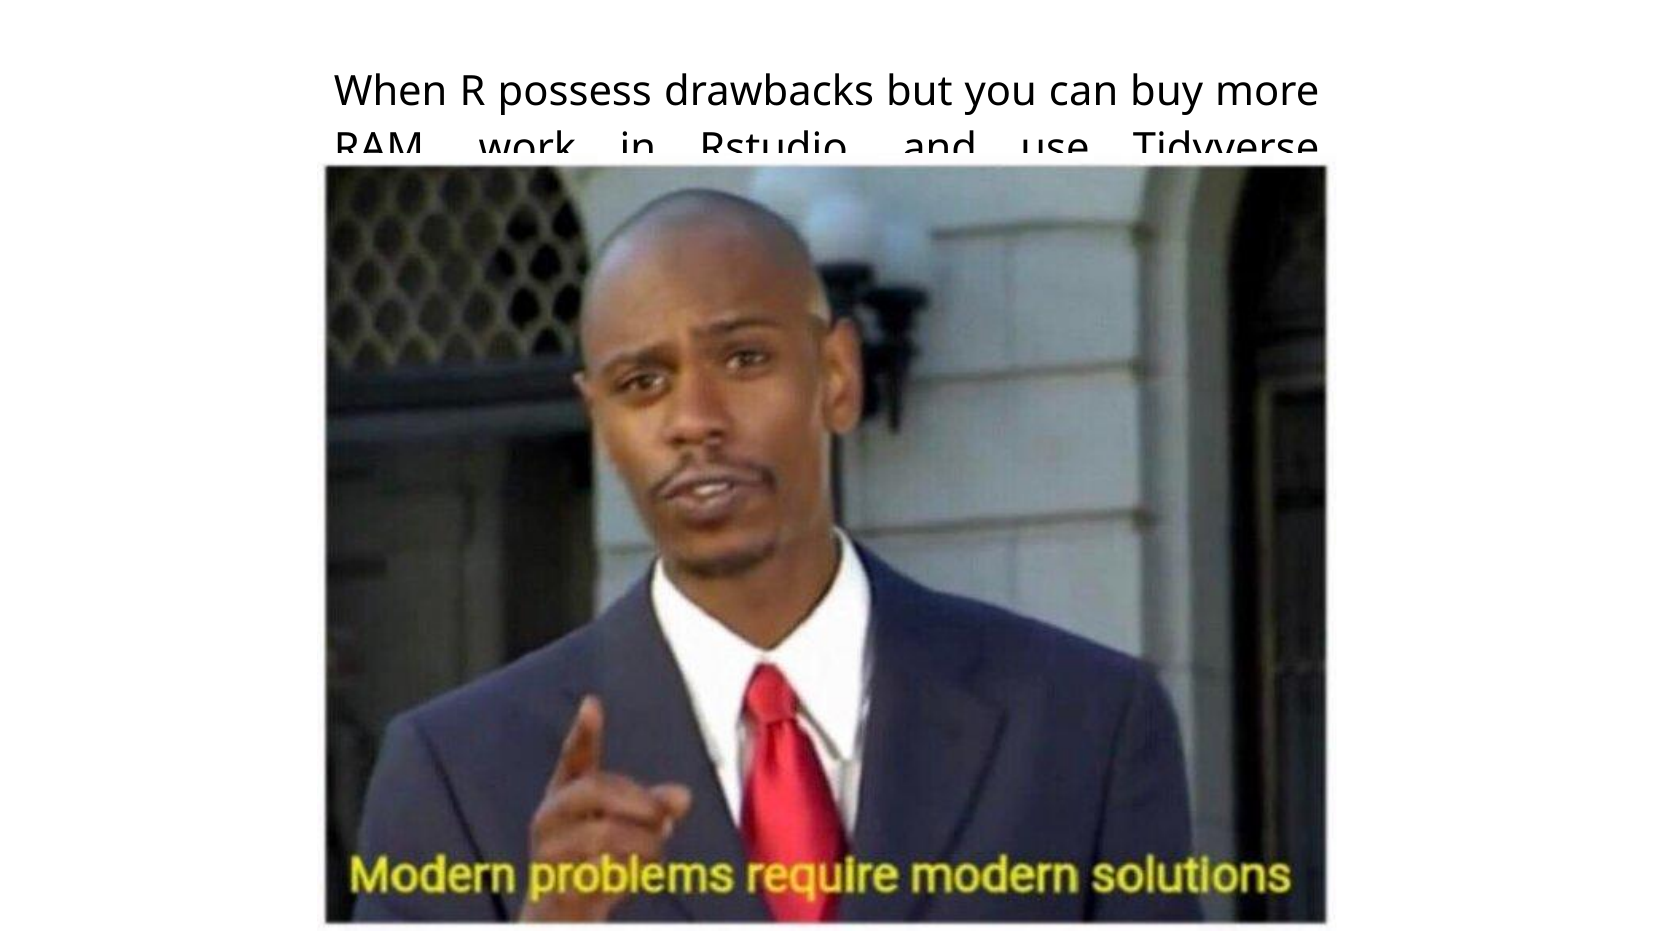

When R possess drawbacks but you can buy more RAM, work in Rstudio, and use Tidyverse approach